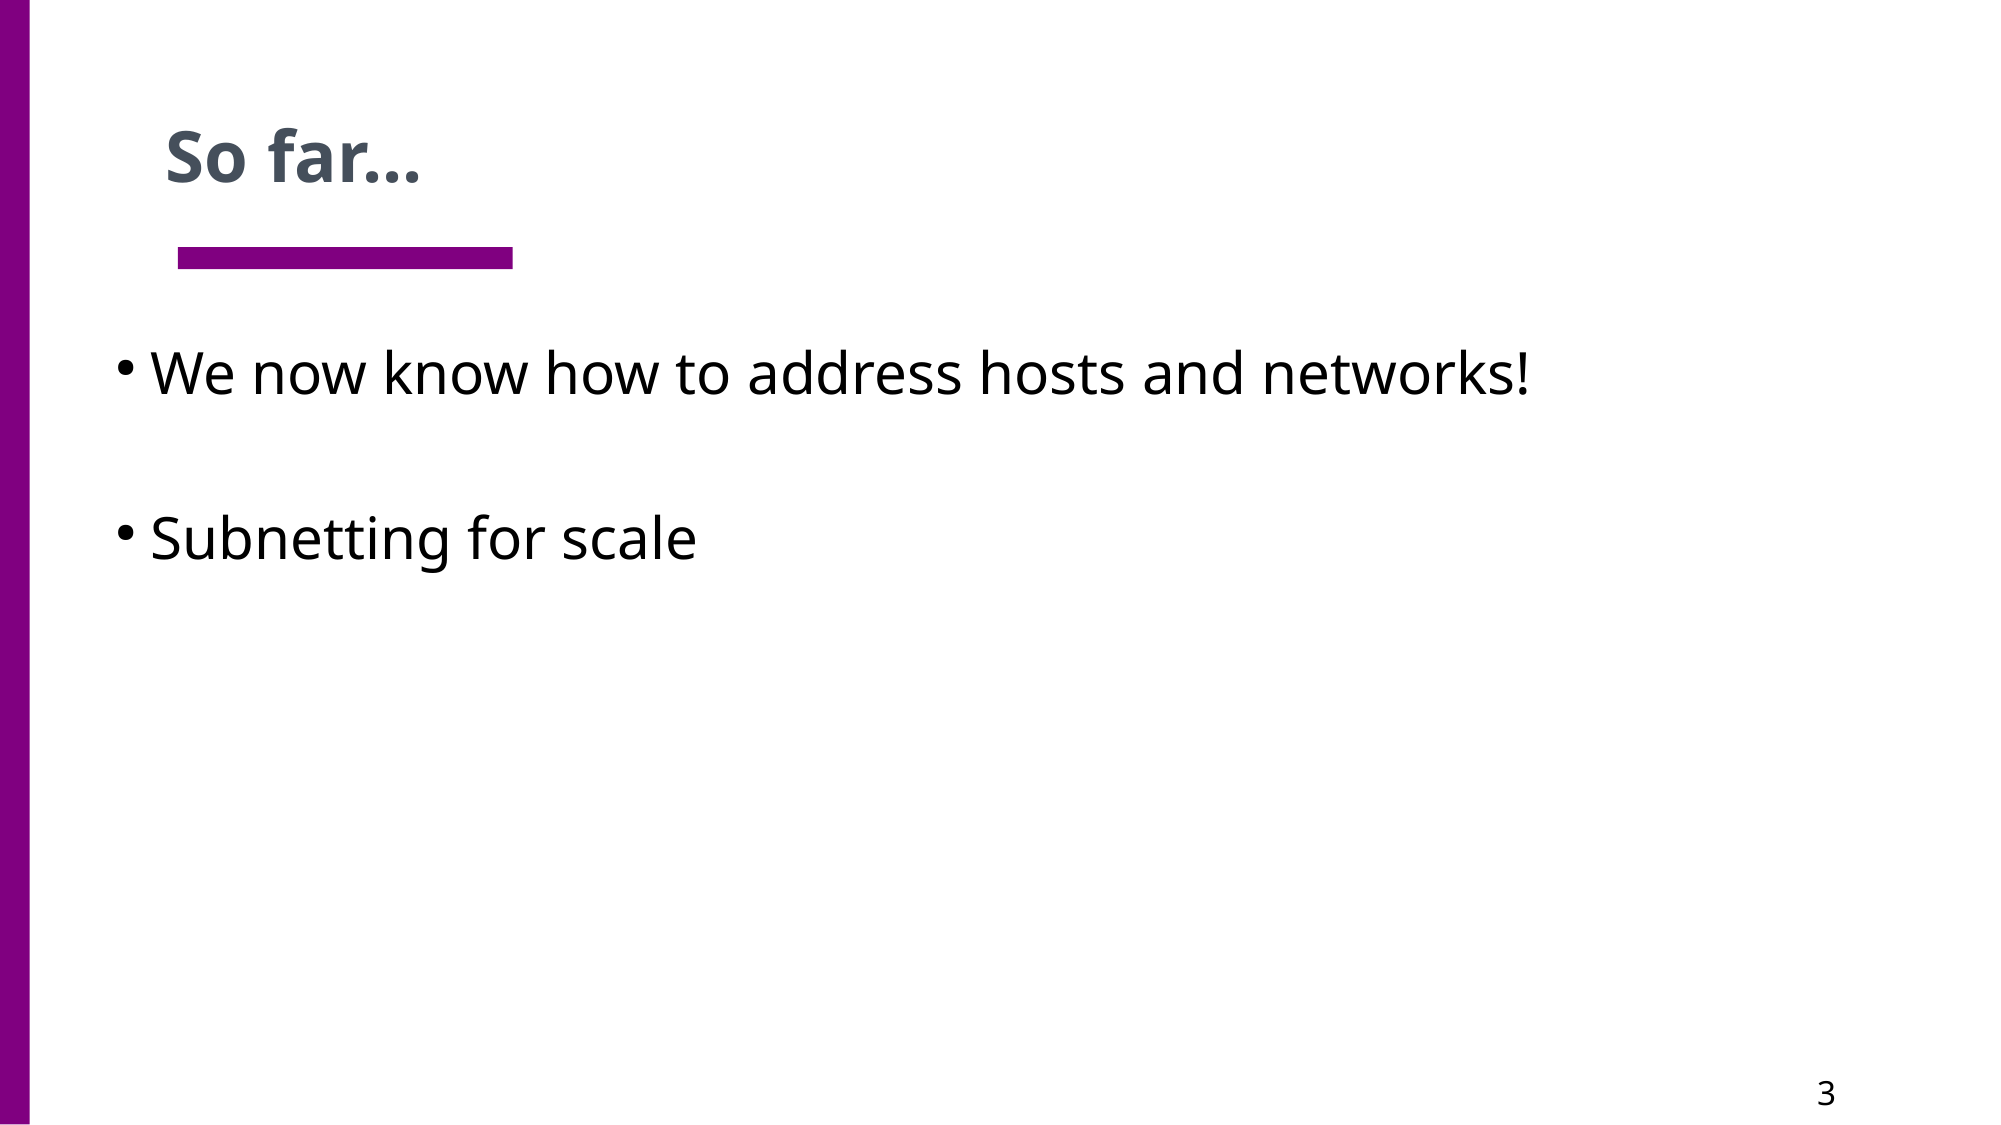

So far...
We now know how to address hosts and networks!
Subnetting for scale